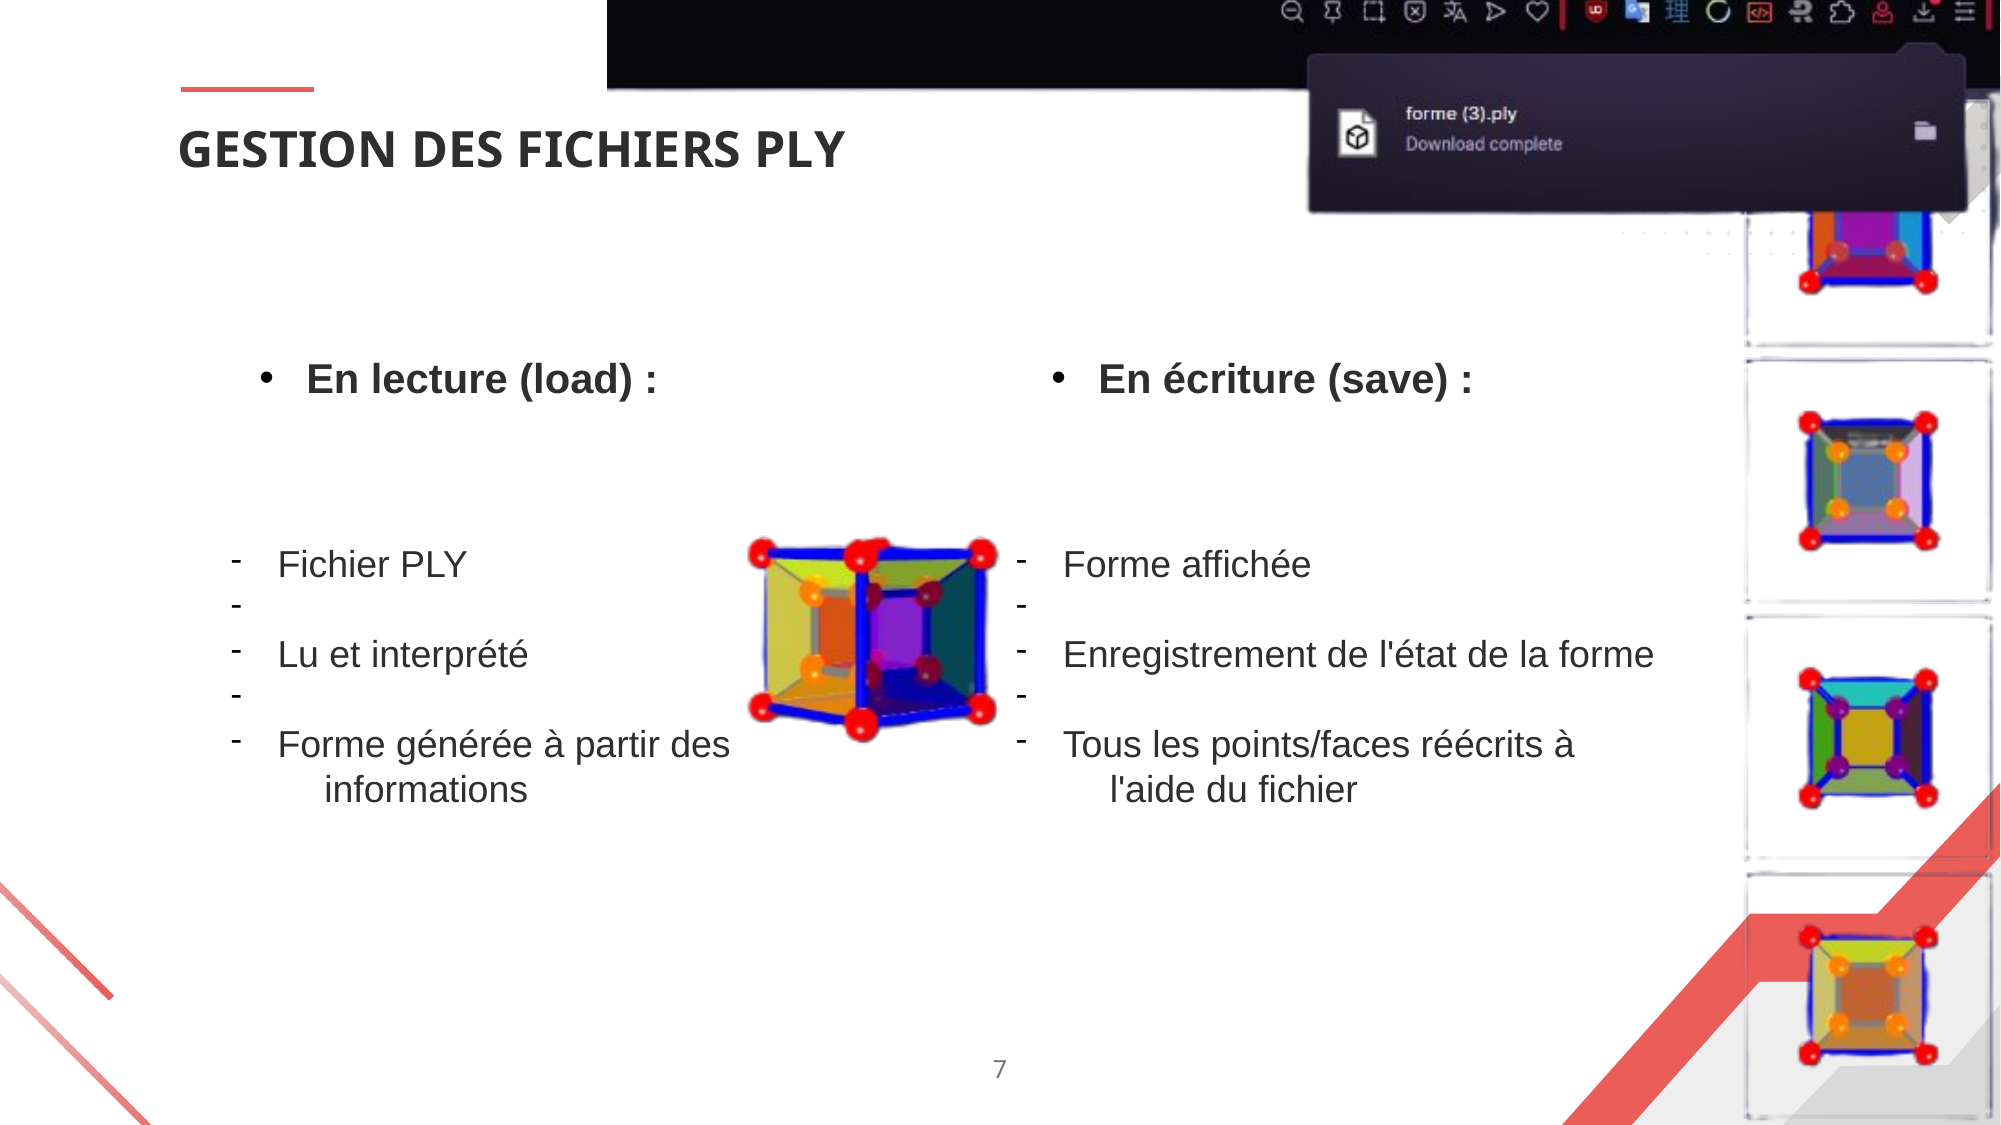

# GESTION DES FICHIERS PLY
En lecture (load) :
En écriture (save) :
Fichier PLY
Lu et interprété
Forme générée à partir des informations
Forme affichée
Enregistrement de l'état de la forme
Tous les points/faces réécrits à l'aide du fichier
7